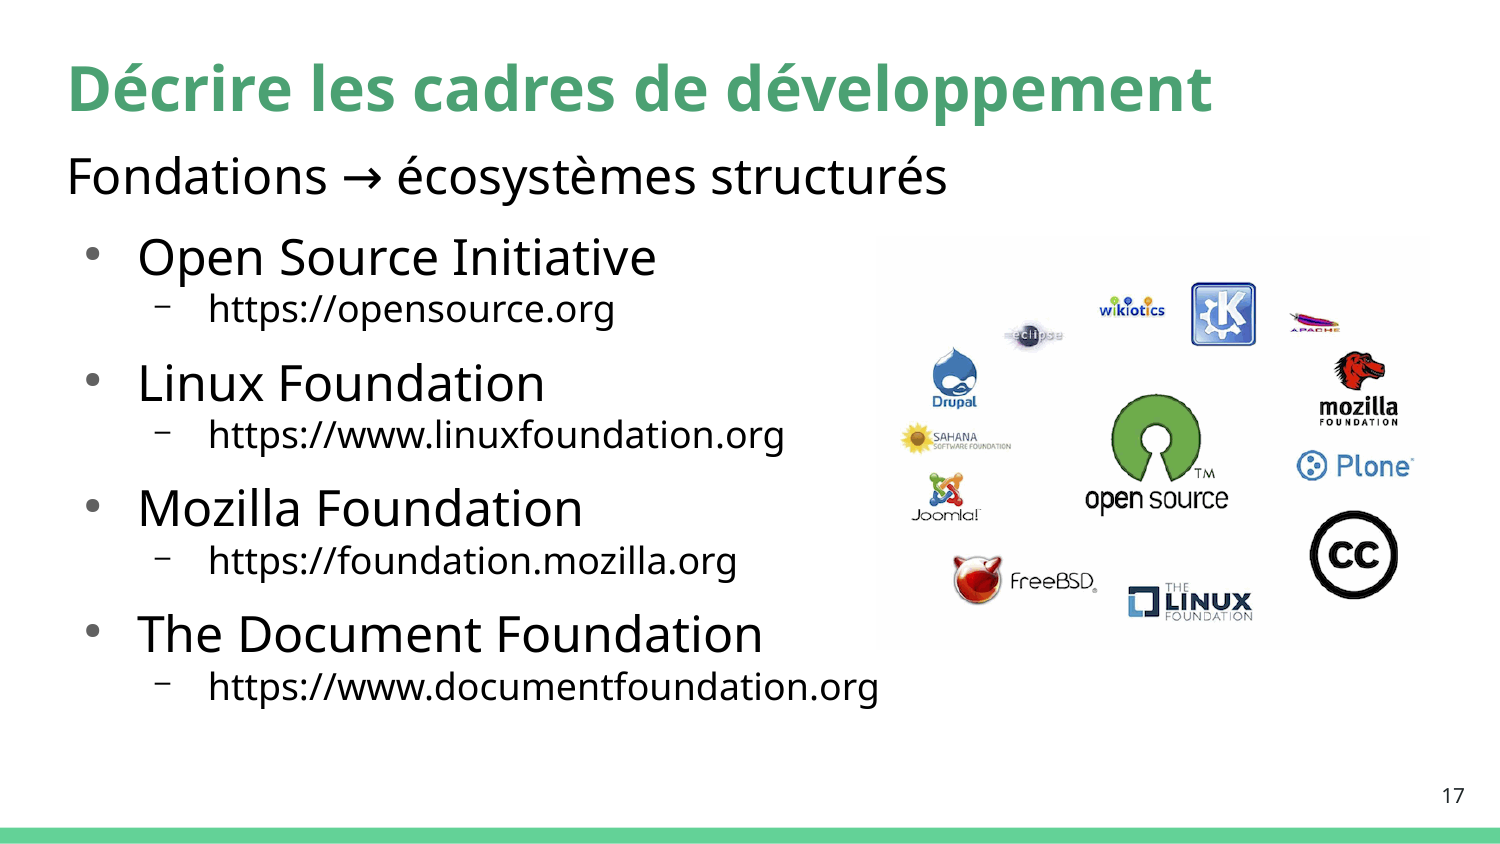

# Décrire les cadres de développement
Fondations → écosystèmes structurés
Open Source Initiative
https://opensource.org
Linux Foundation
https://www.linuxfoundation.org
Mozilla Foundation
https://foundation.mozilla.org
The Document Foundation
https://www.documentfoundation.org